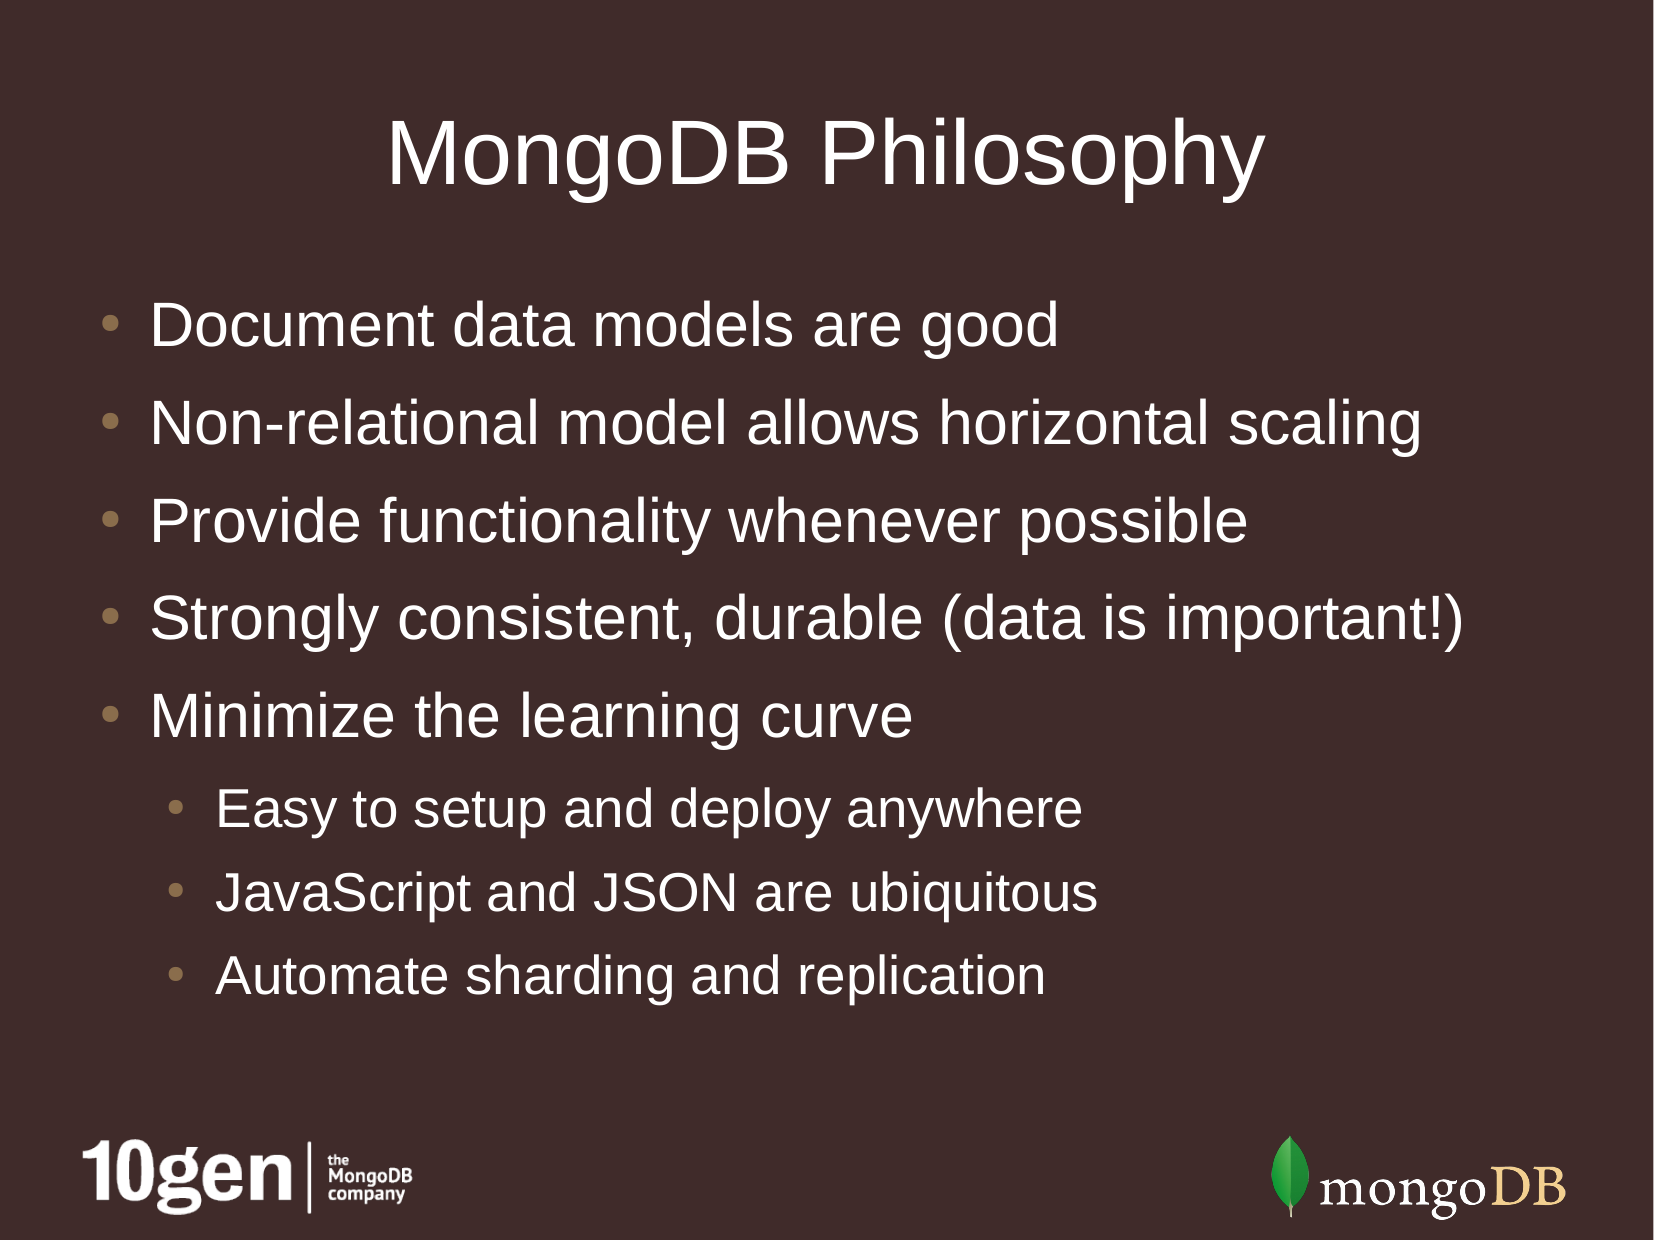

# MongoDB Philosophy
Document data models are good
Non-relational model allows horizontal scaling
Provide functionality whenever possible
Strongly consistent, durable (data is important!)
Minimize the learning curve
Easy to setup and deploy anywhere
JavaScript and JSON are ubiquitous
Automate sharding and replication